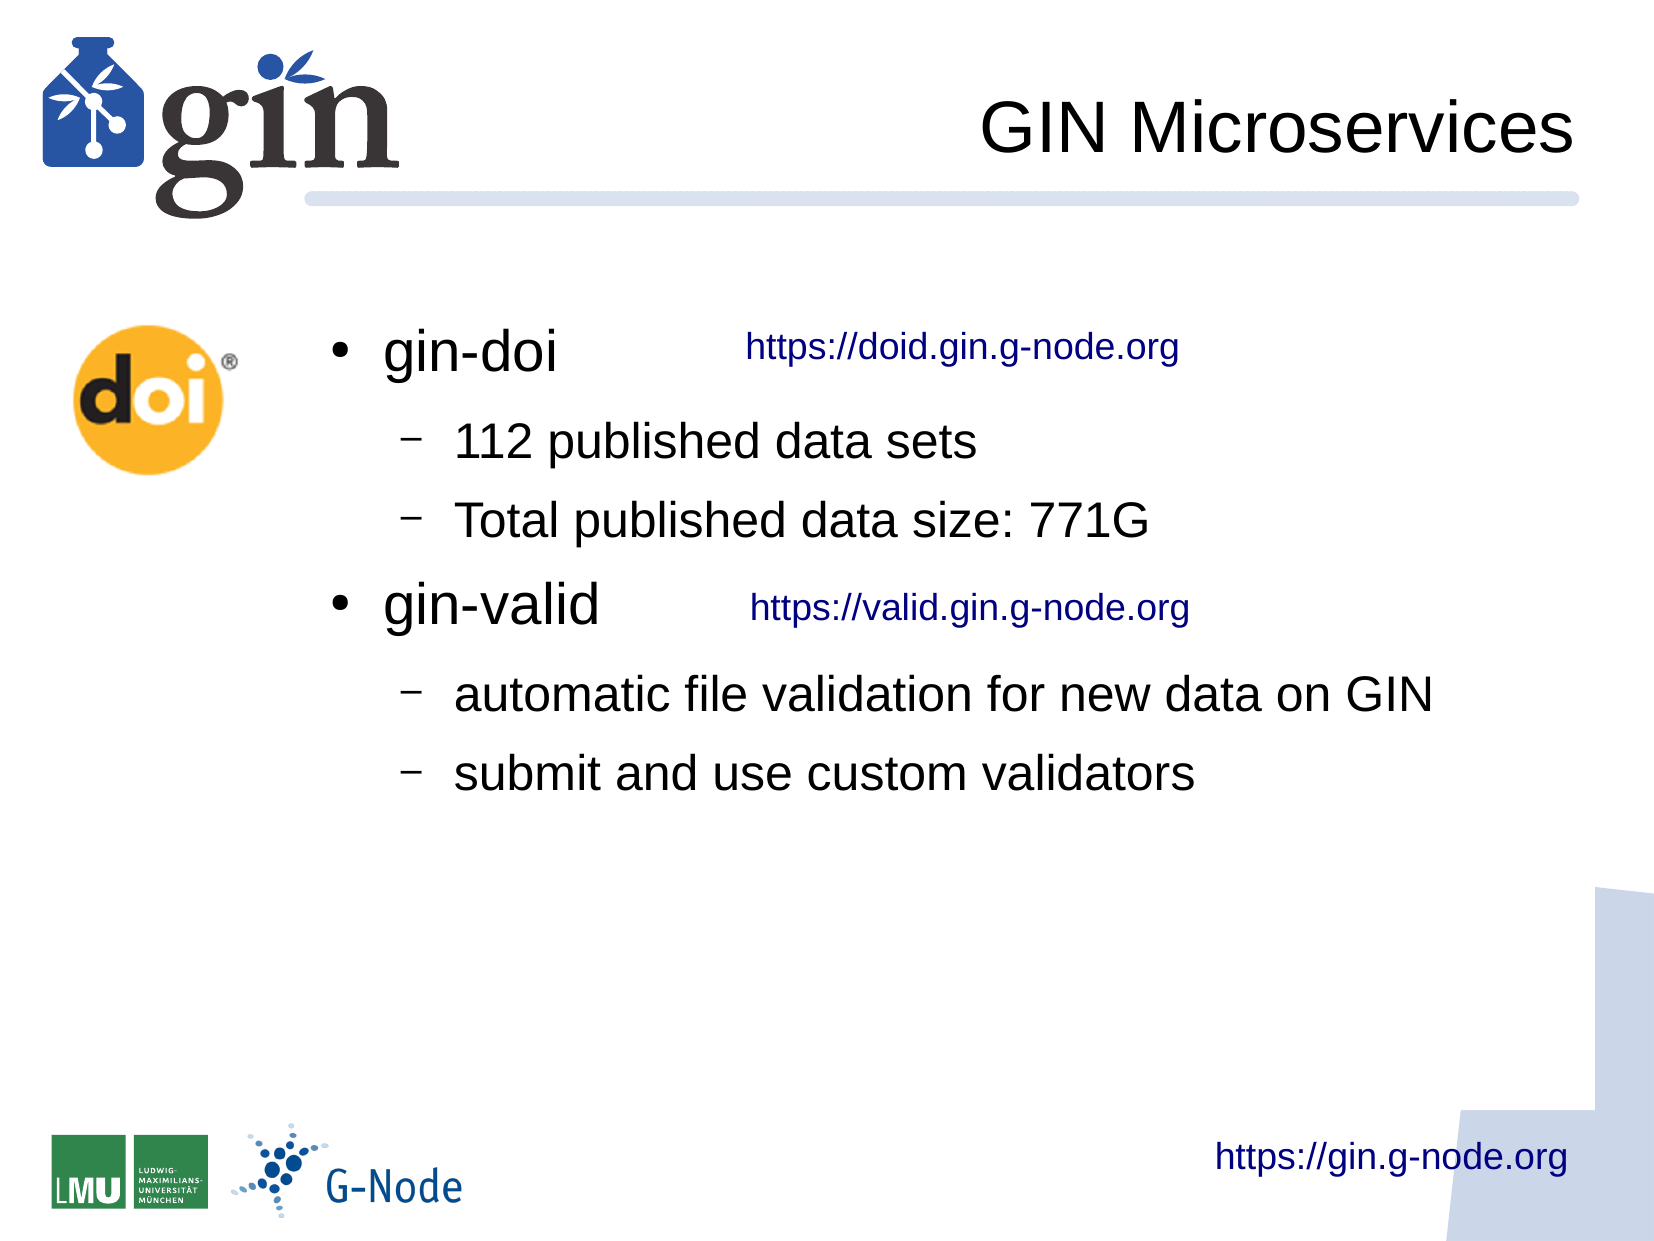

GIN Microservices
# gin-doi
112 published data sets
Total published data size: 771G
gin-valid
automatic file validation for new data on GIN
submit and use custom validators
https://doid.gin.g-node.org
https://valid.gin.g-node.org
https://gin.g-node.org